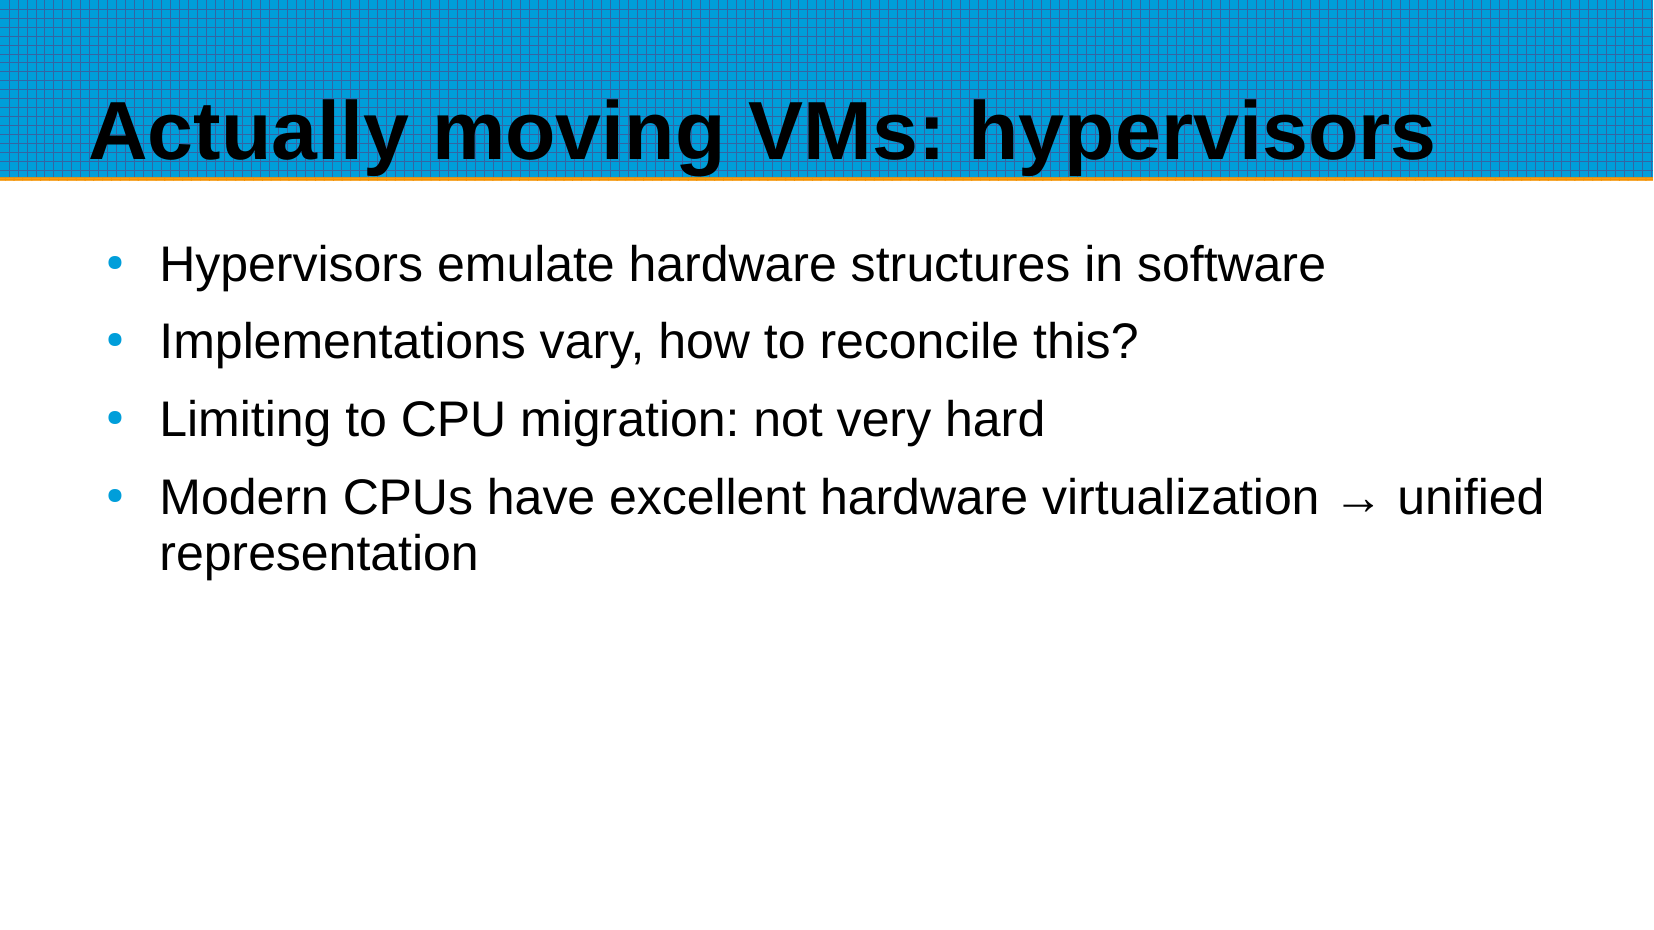

# Actually moving VMs: hypervisors
Hypervisors emulate hardware structures in software
Implementations vary, how to reconcile this?
Limiting to CPU migration: not very hard
Modern CPUs have excellent hardware virtualization → unified representation